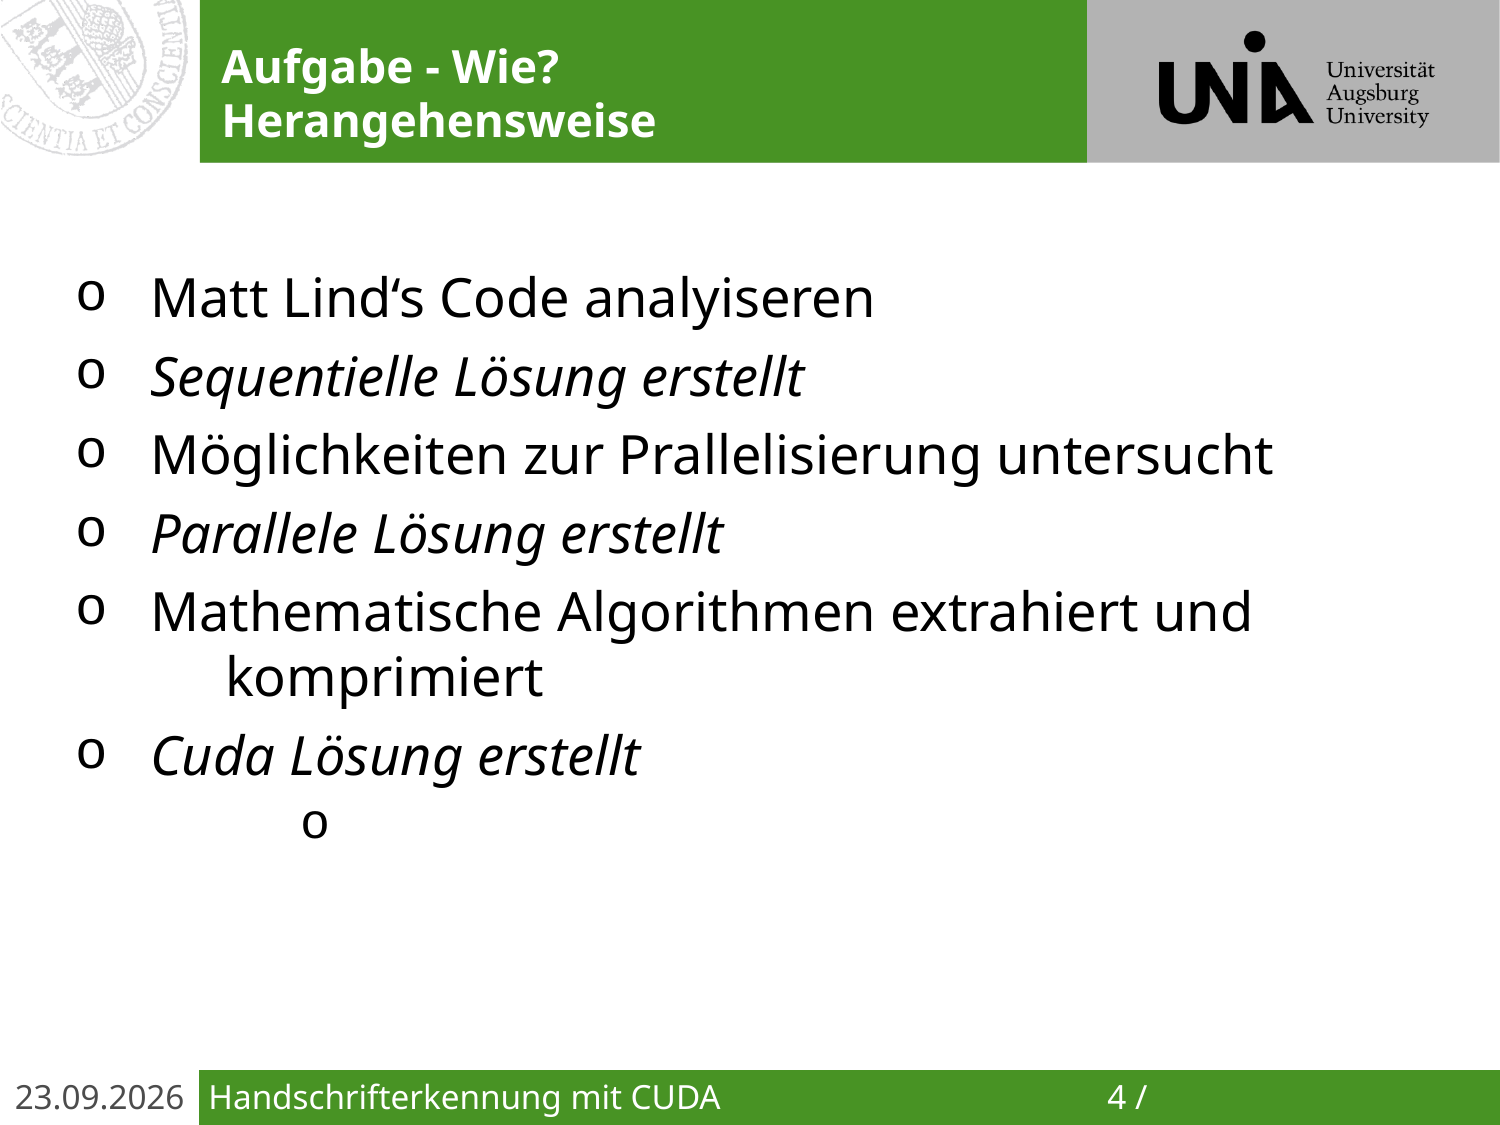

# Aufgabe - Wie? Herangehensweise
Matt Lind‘s Code analyiseren
Sequentielle Lösung erstellt
Möglichkeiten zur Prallelisierung untersucht
Parallele Lösung erstellt
Mathematische Algorithmen extrahiert und komprimiert
Cuda Lösung erstellt
Handschrifterkennung mit CUDA